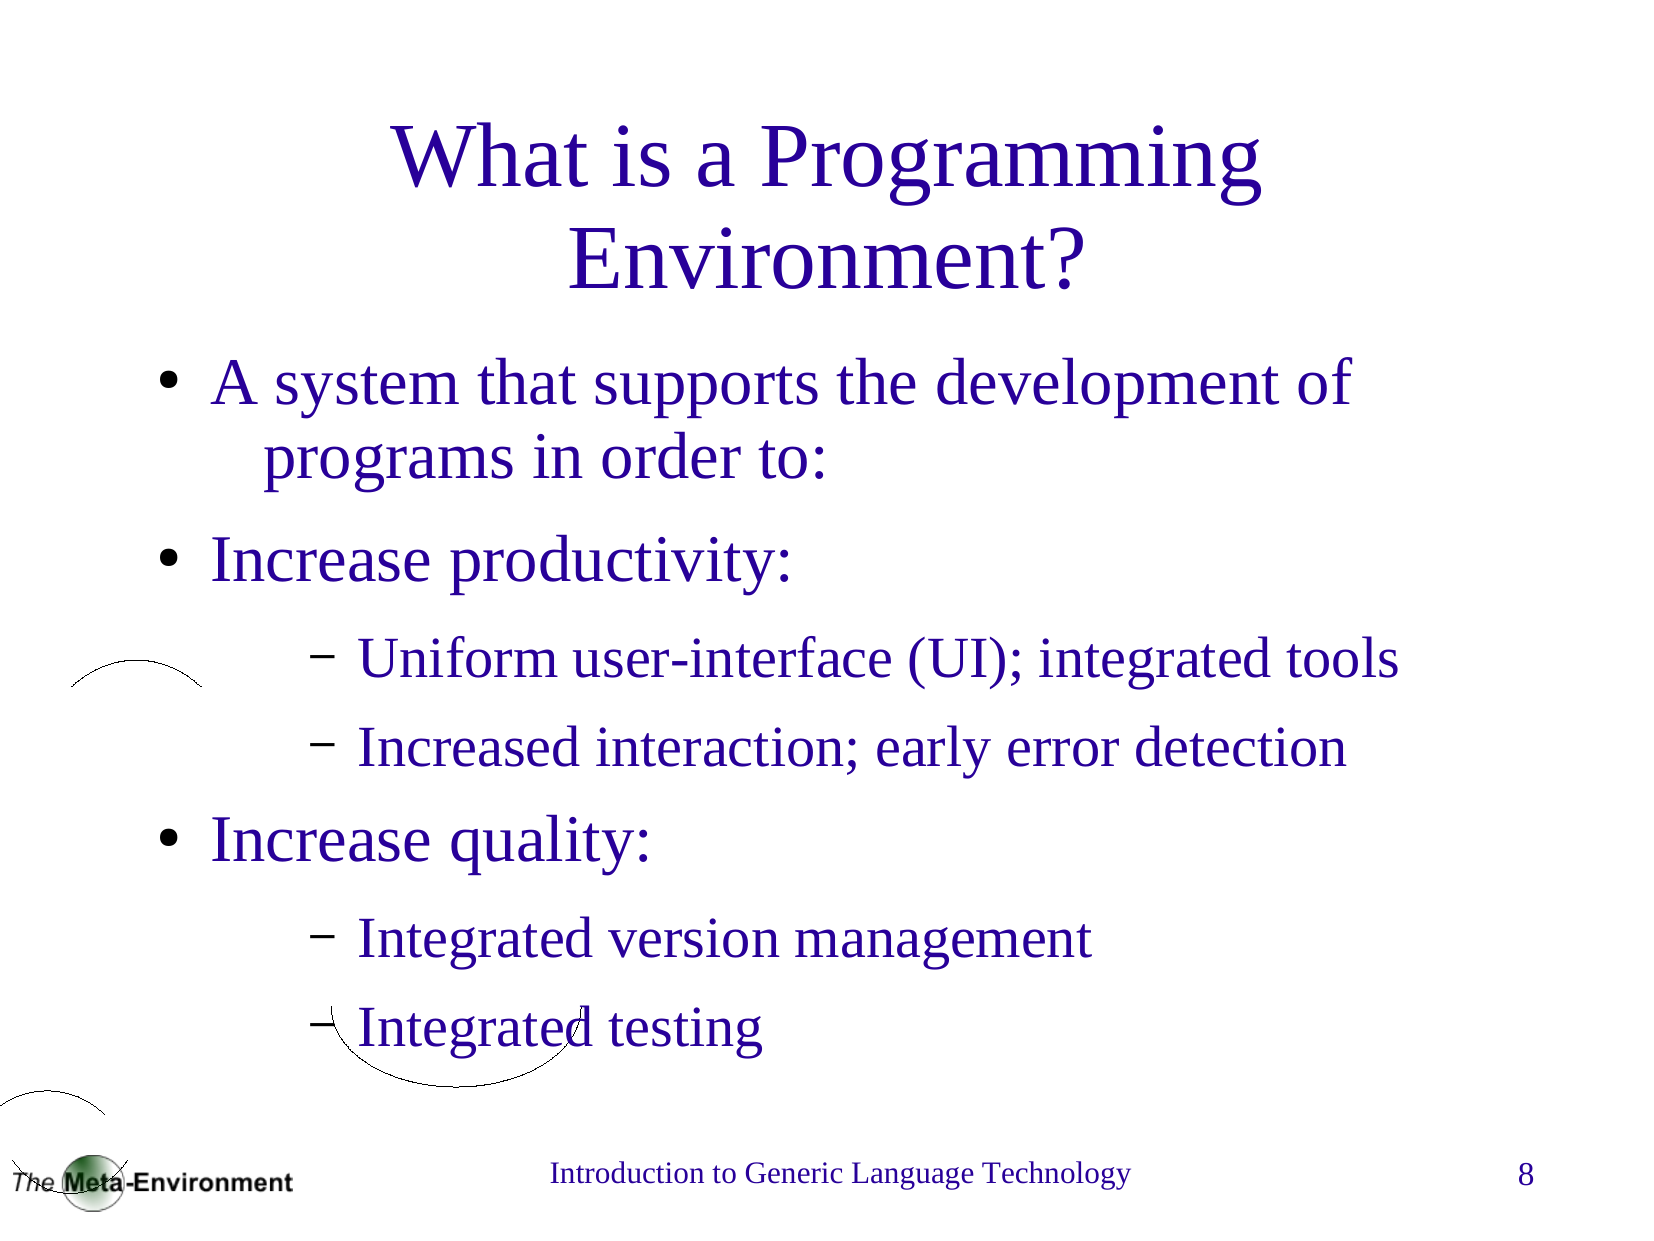

# What is a Programming Environment?
A system that supports the development of programs in order to:
Increase productivity:
Uniform user-interface (UI); integrated tools
Increased interaction; early error detection
Increase quality:
Integrated version management
Integrated testing